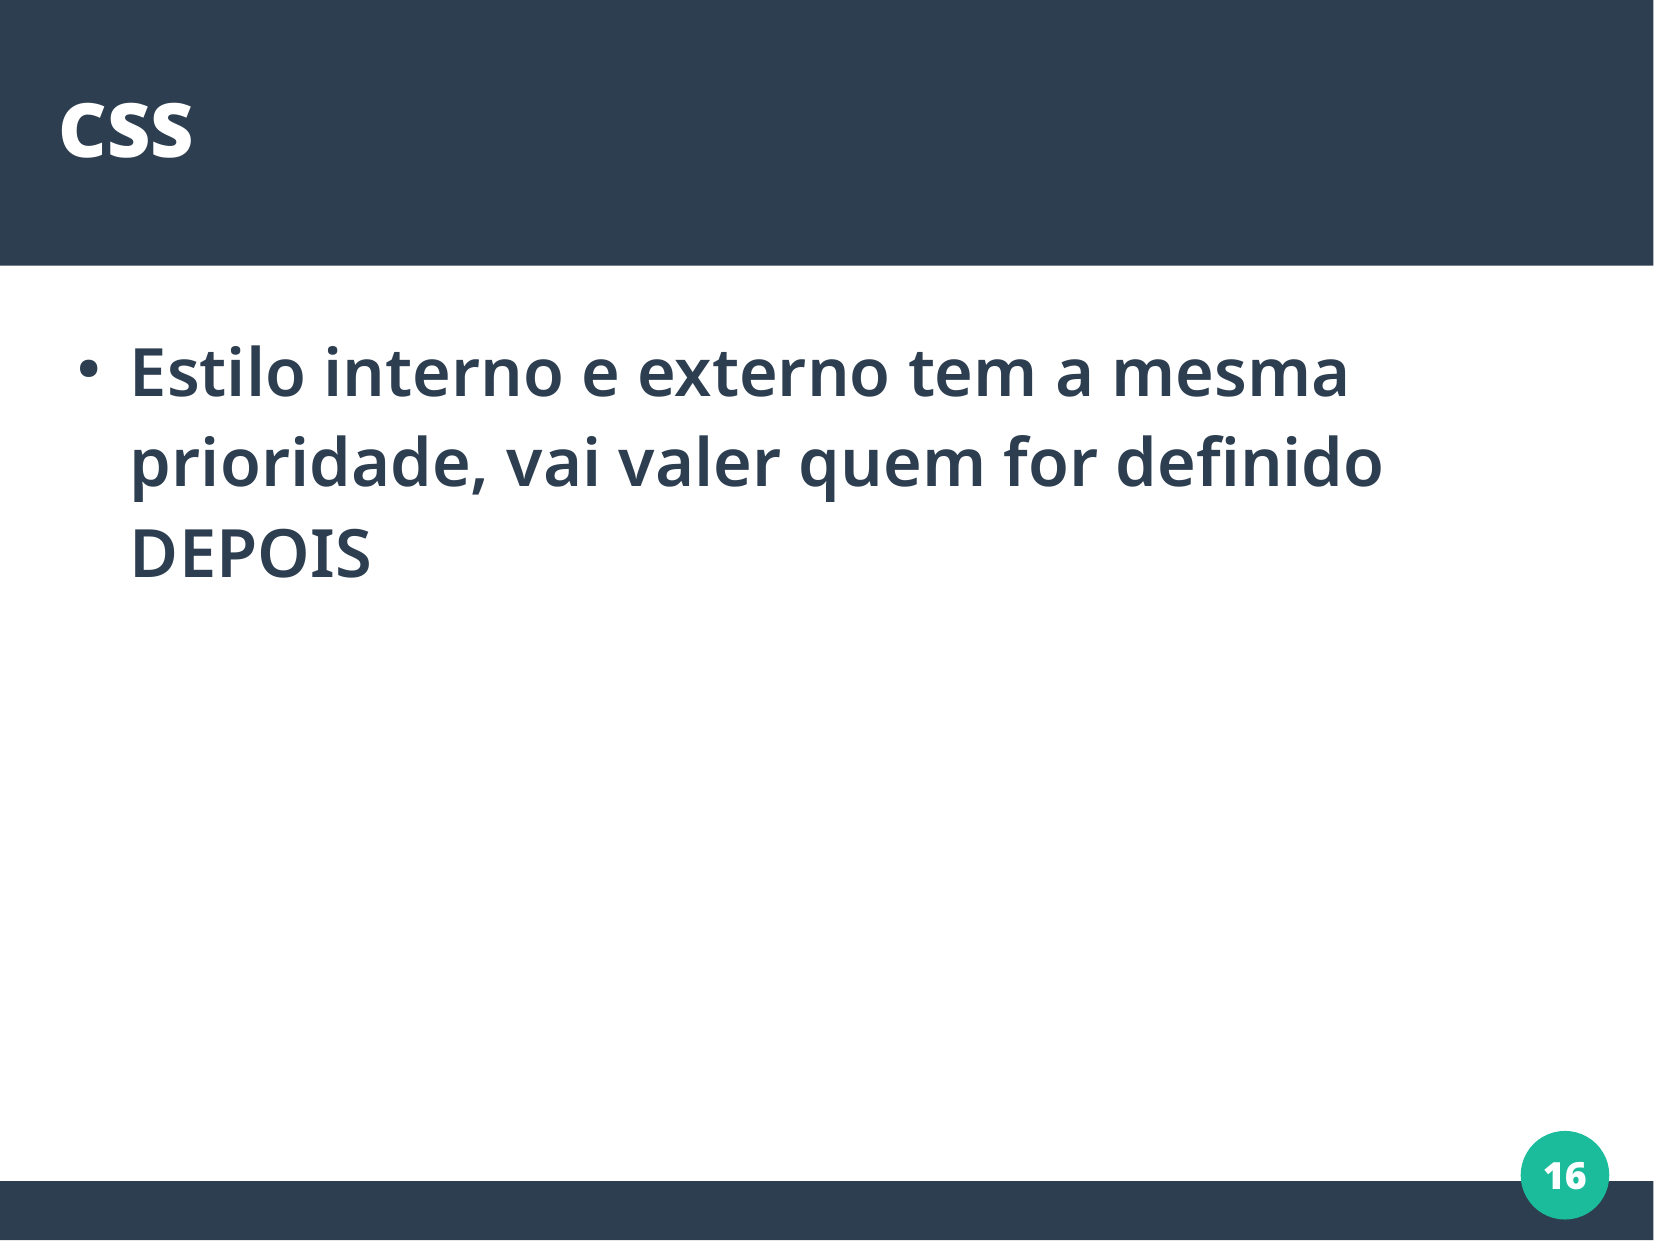

# CSS
Estilo interno e externo tem a mesma prioridade, vai valer quem for definido DEPOIS
16